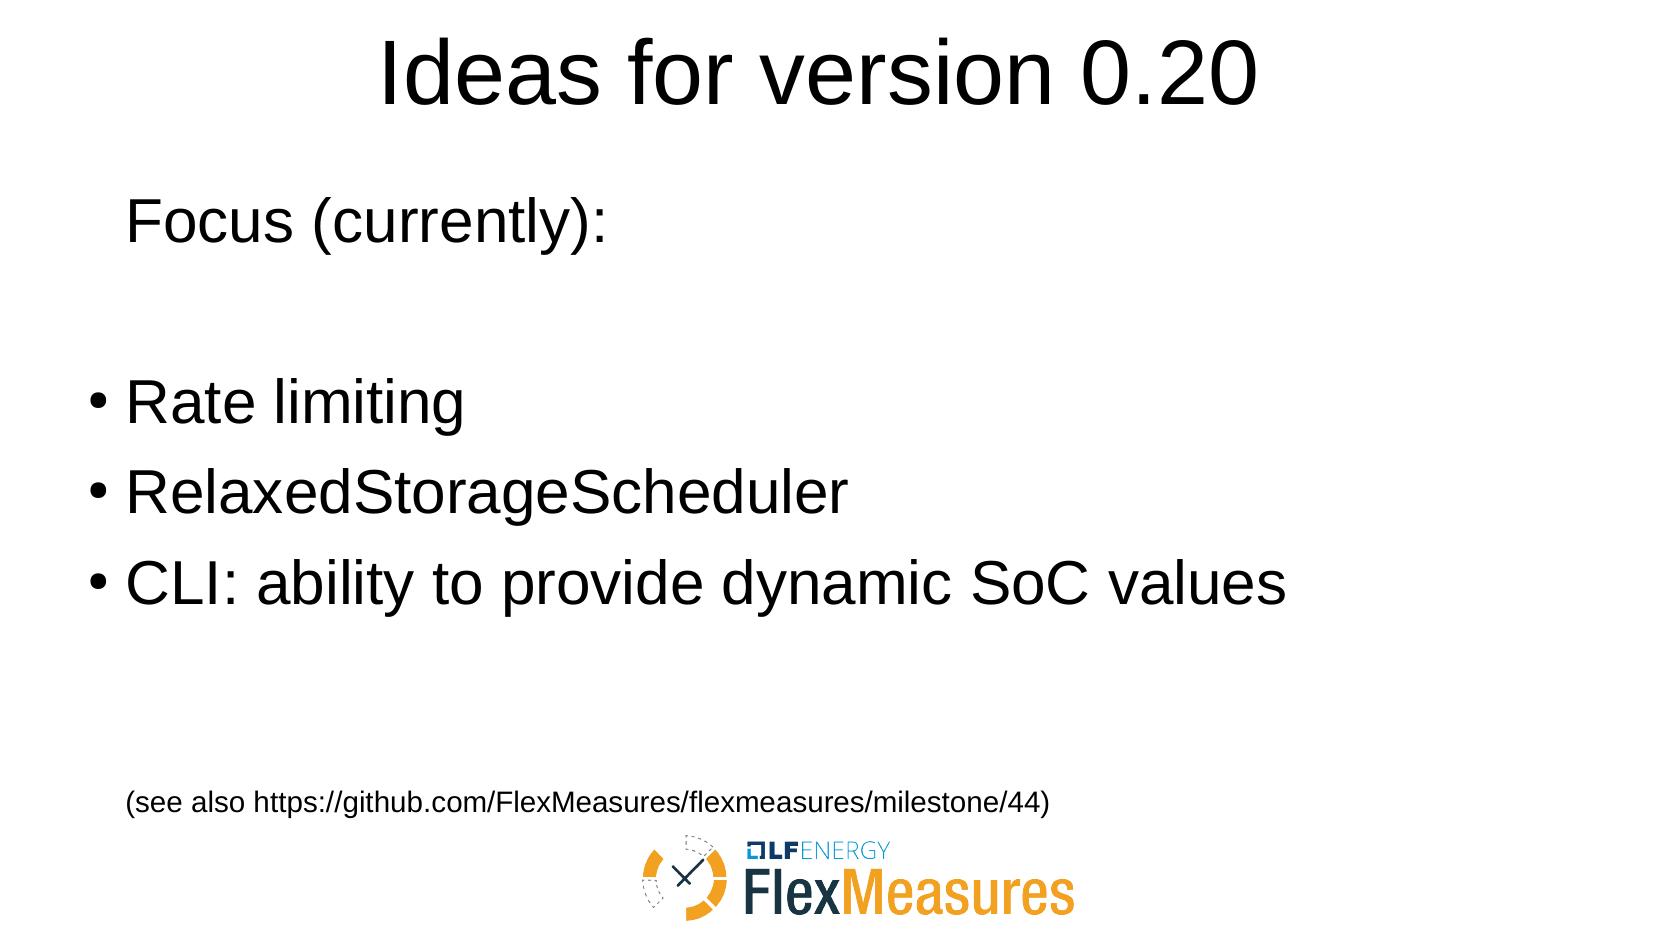

# Ideas for version 0.20
Focus (currently):
Rate limiting
RelaxedStorageScheduler
CLI: ability to provide dynamic SoC values
(see also https://github.com/FlexMeasures/flexmeasures/milestone/44)